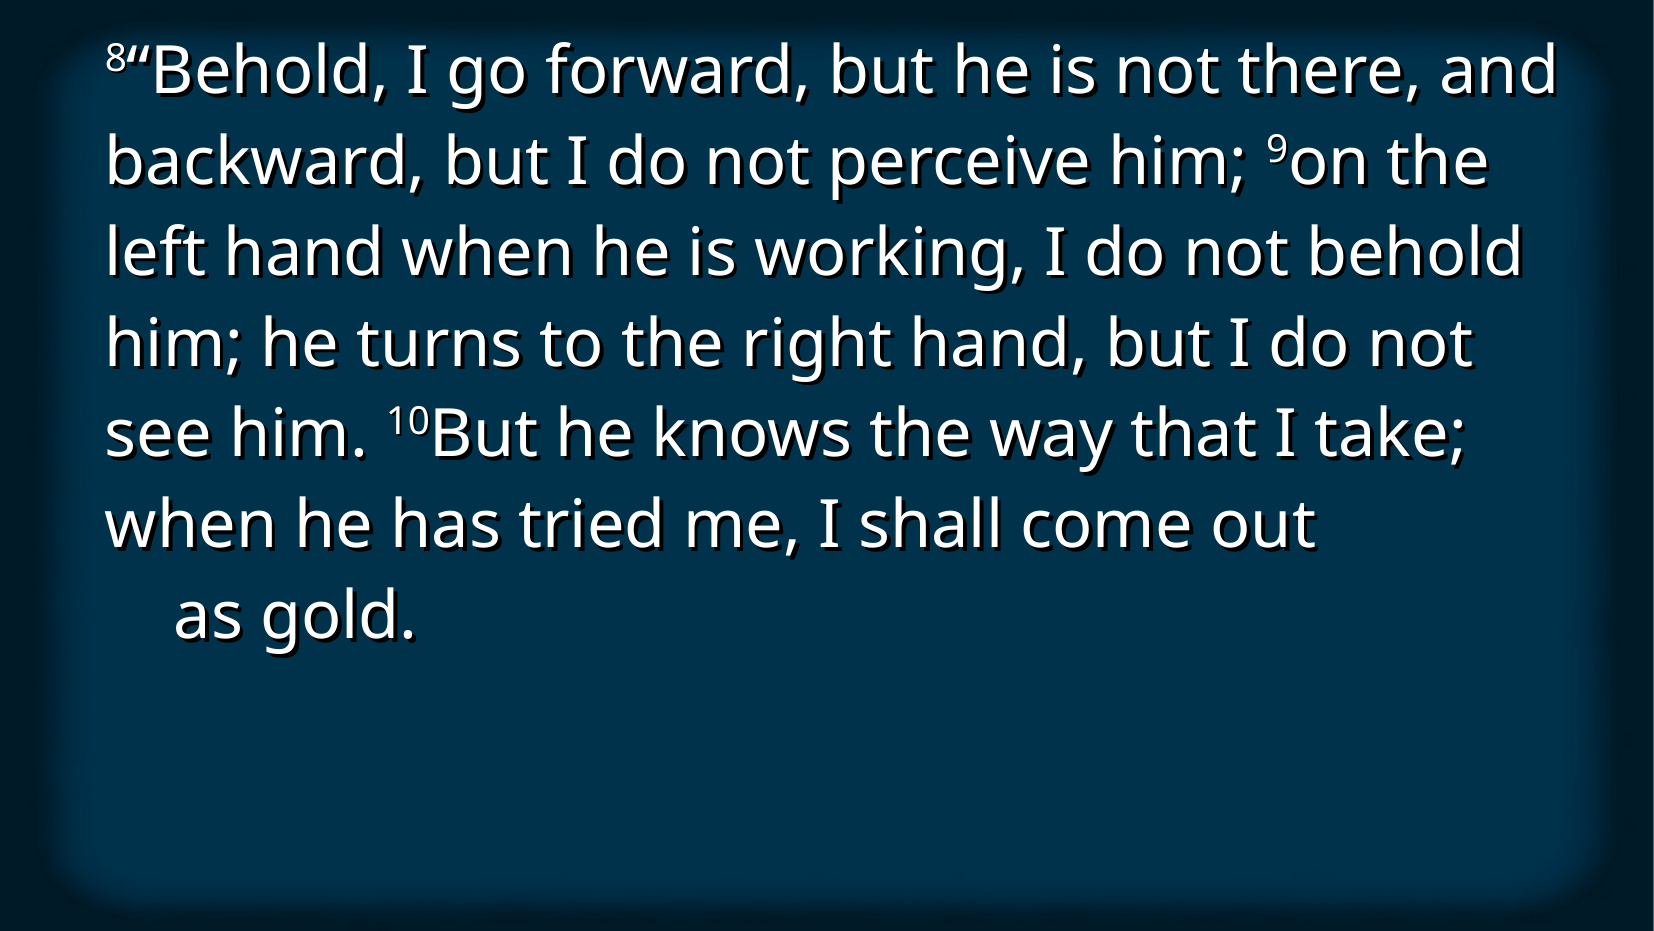

8“Behold, I go forward, but he is not there, and backward, but I do not perceive him; 9on the left hand when he is working, I do not behold him; he turns to the right hand, but I do not see him. 10But he knows the way that I take; when he has tried me, I shall come out
 as gold.